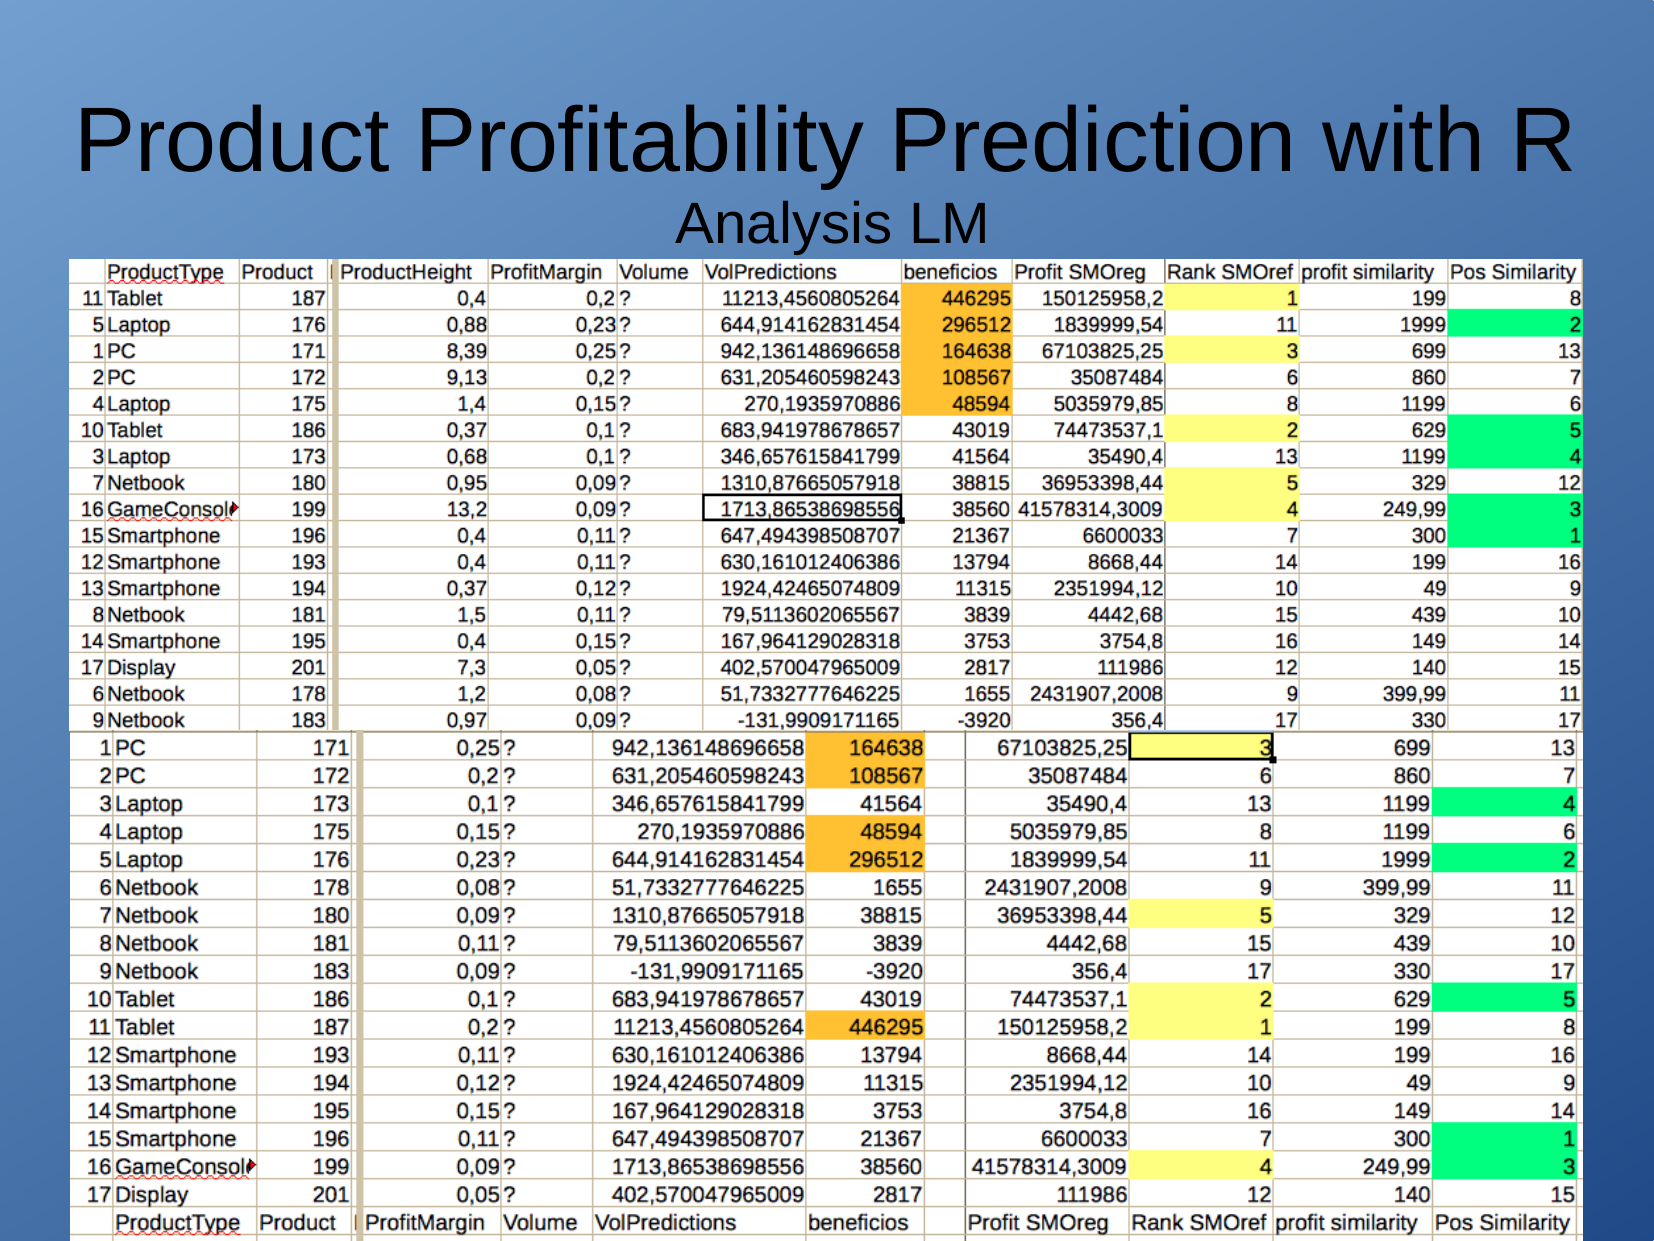

# Product Profitability Prediction with R Analysis LM